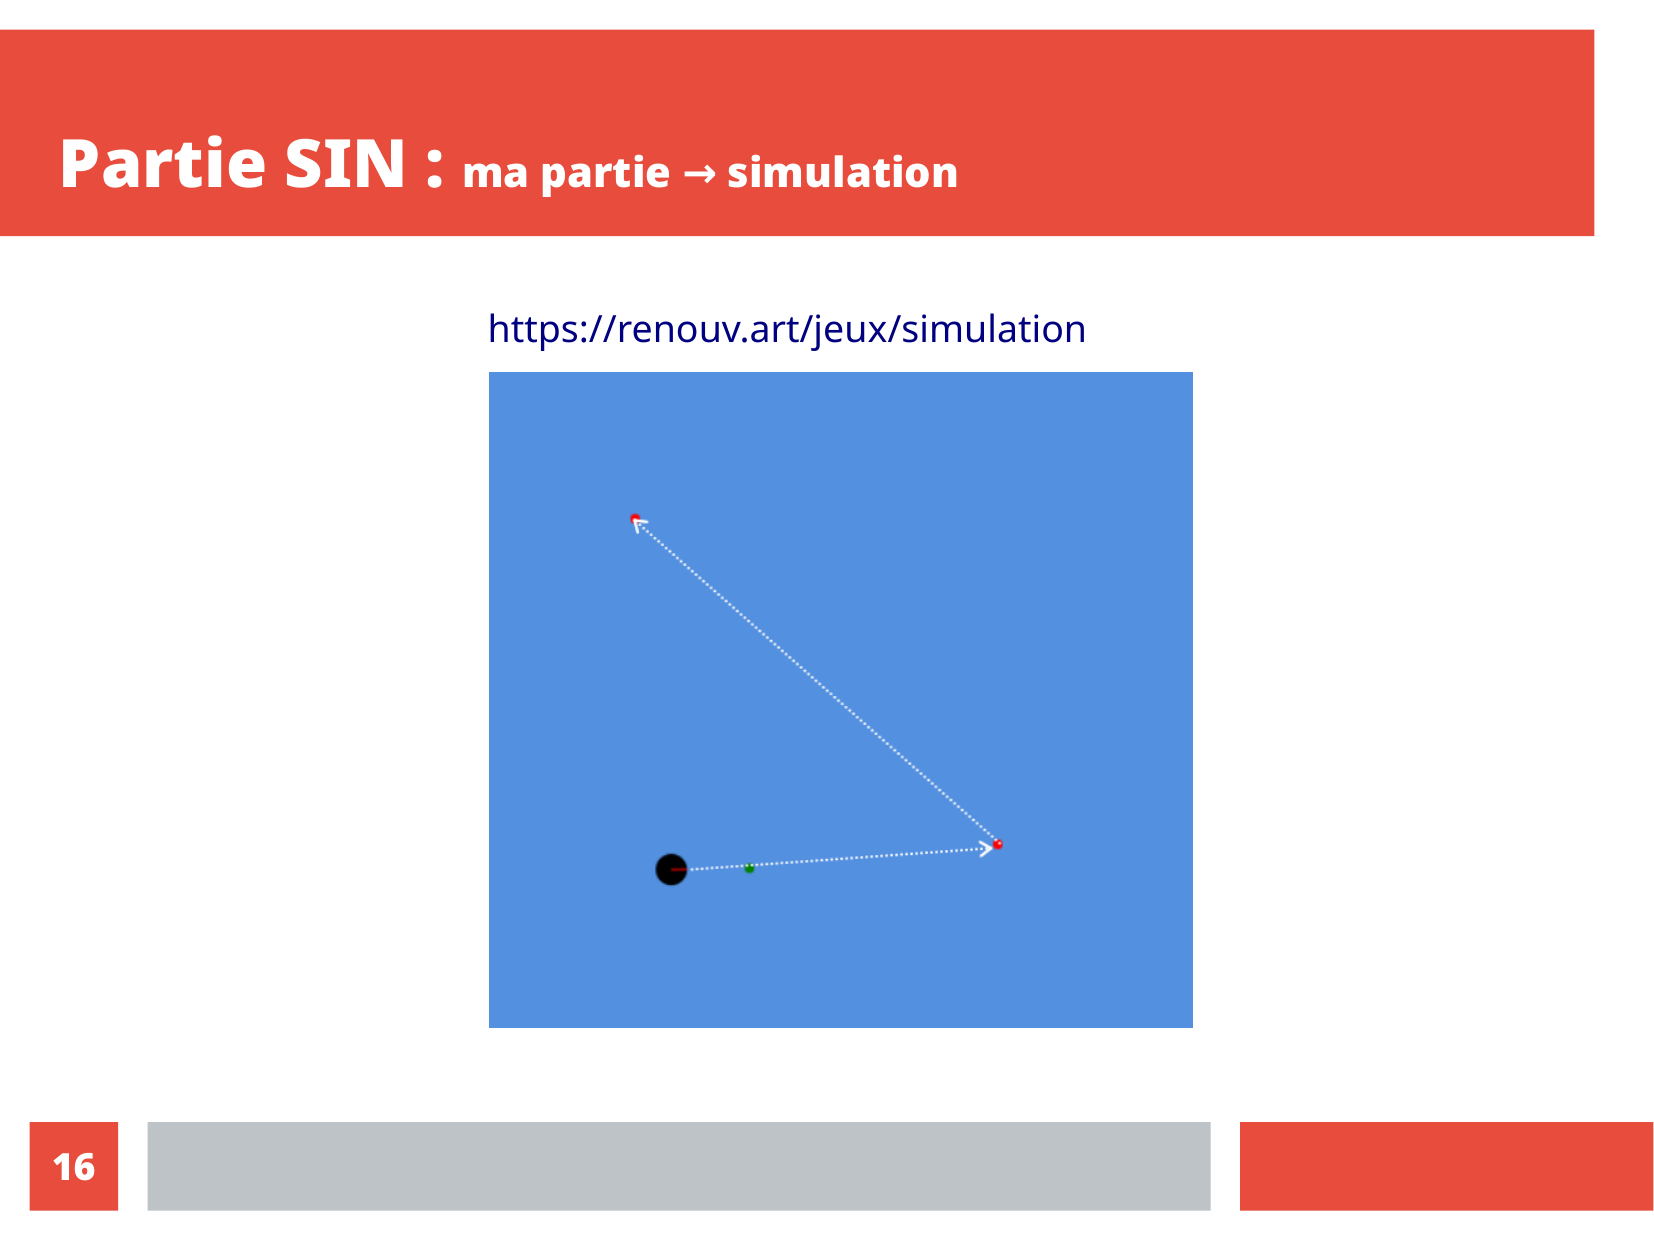

# Partie SIN : ma partie → simulation
https://renouv.art/jeux/simulation
16